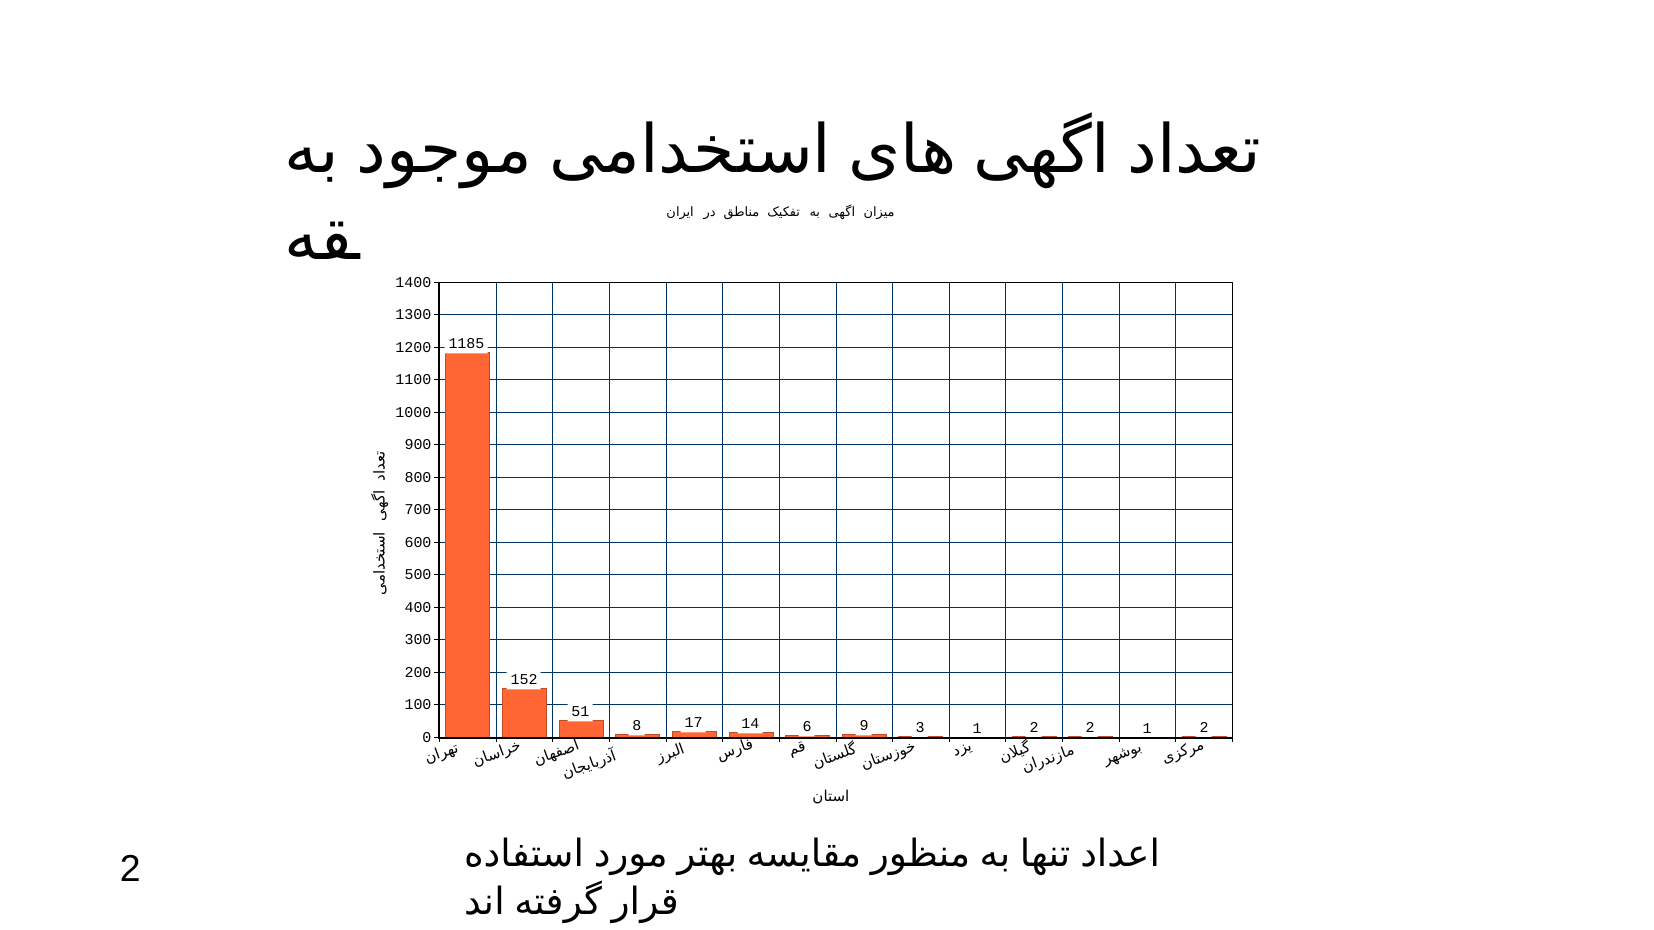

تعداد اگهی های استخدامی موجود به تفکیک منطقه
اعداد تنها به منظور مقایسه بهتر مورد استفاده قرار گرفته اند
2